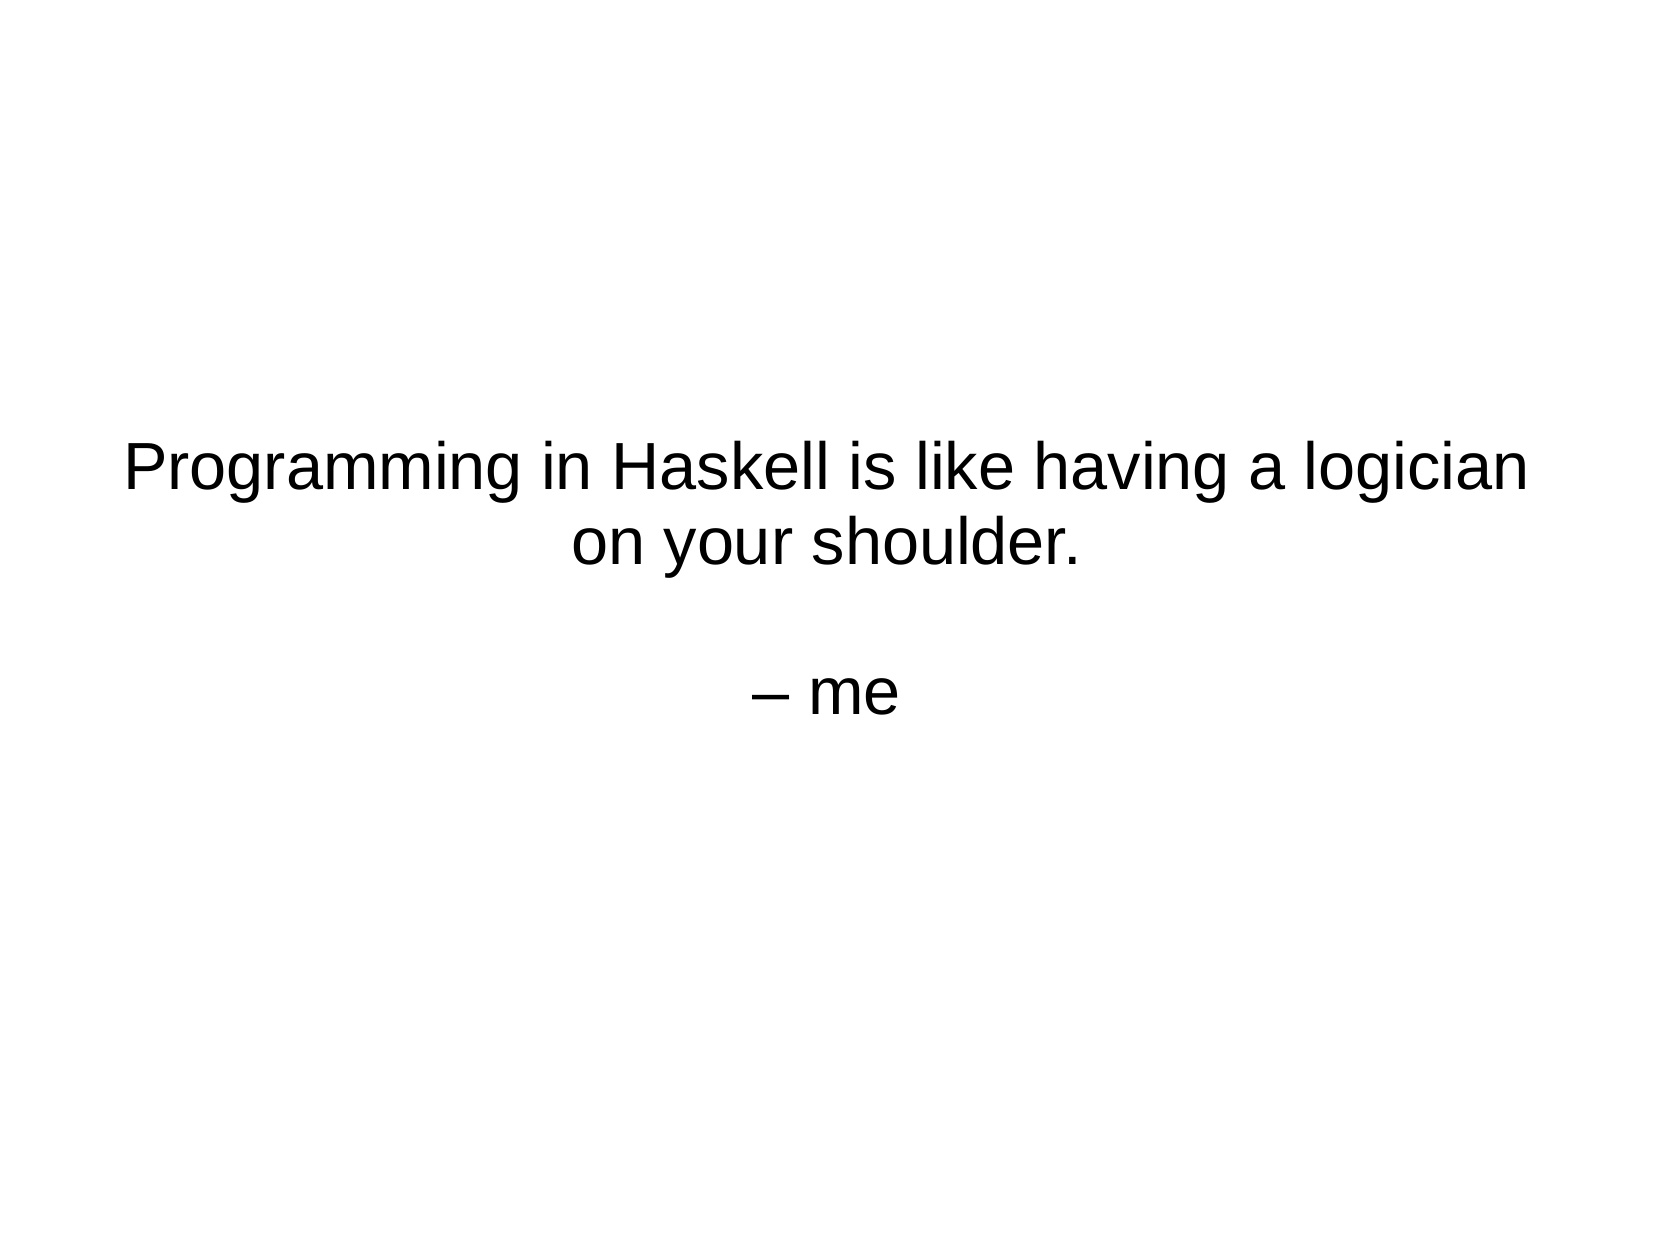

# Programming in Haskell is like having a logician on your shoulder.
– me